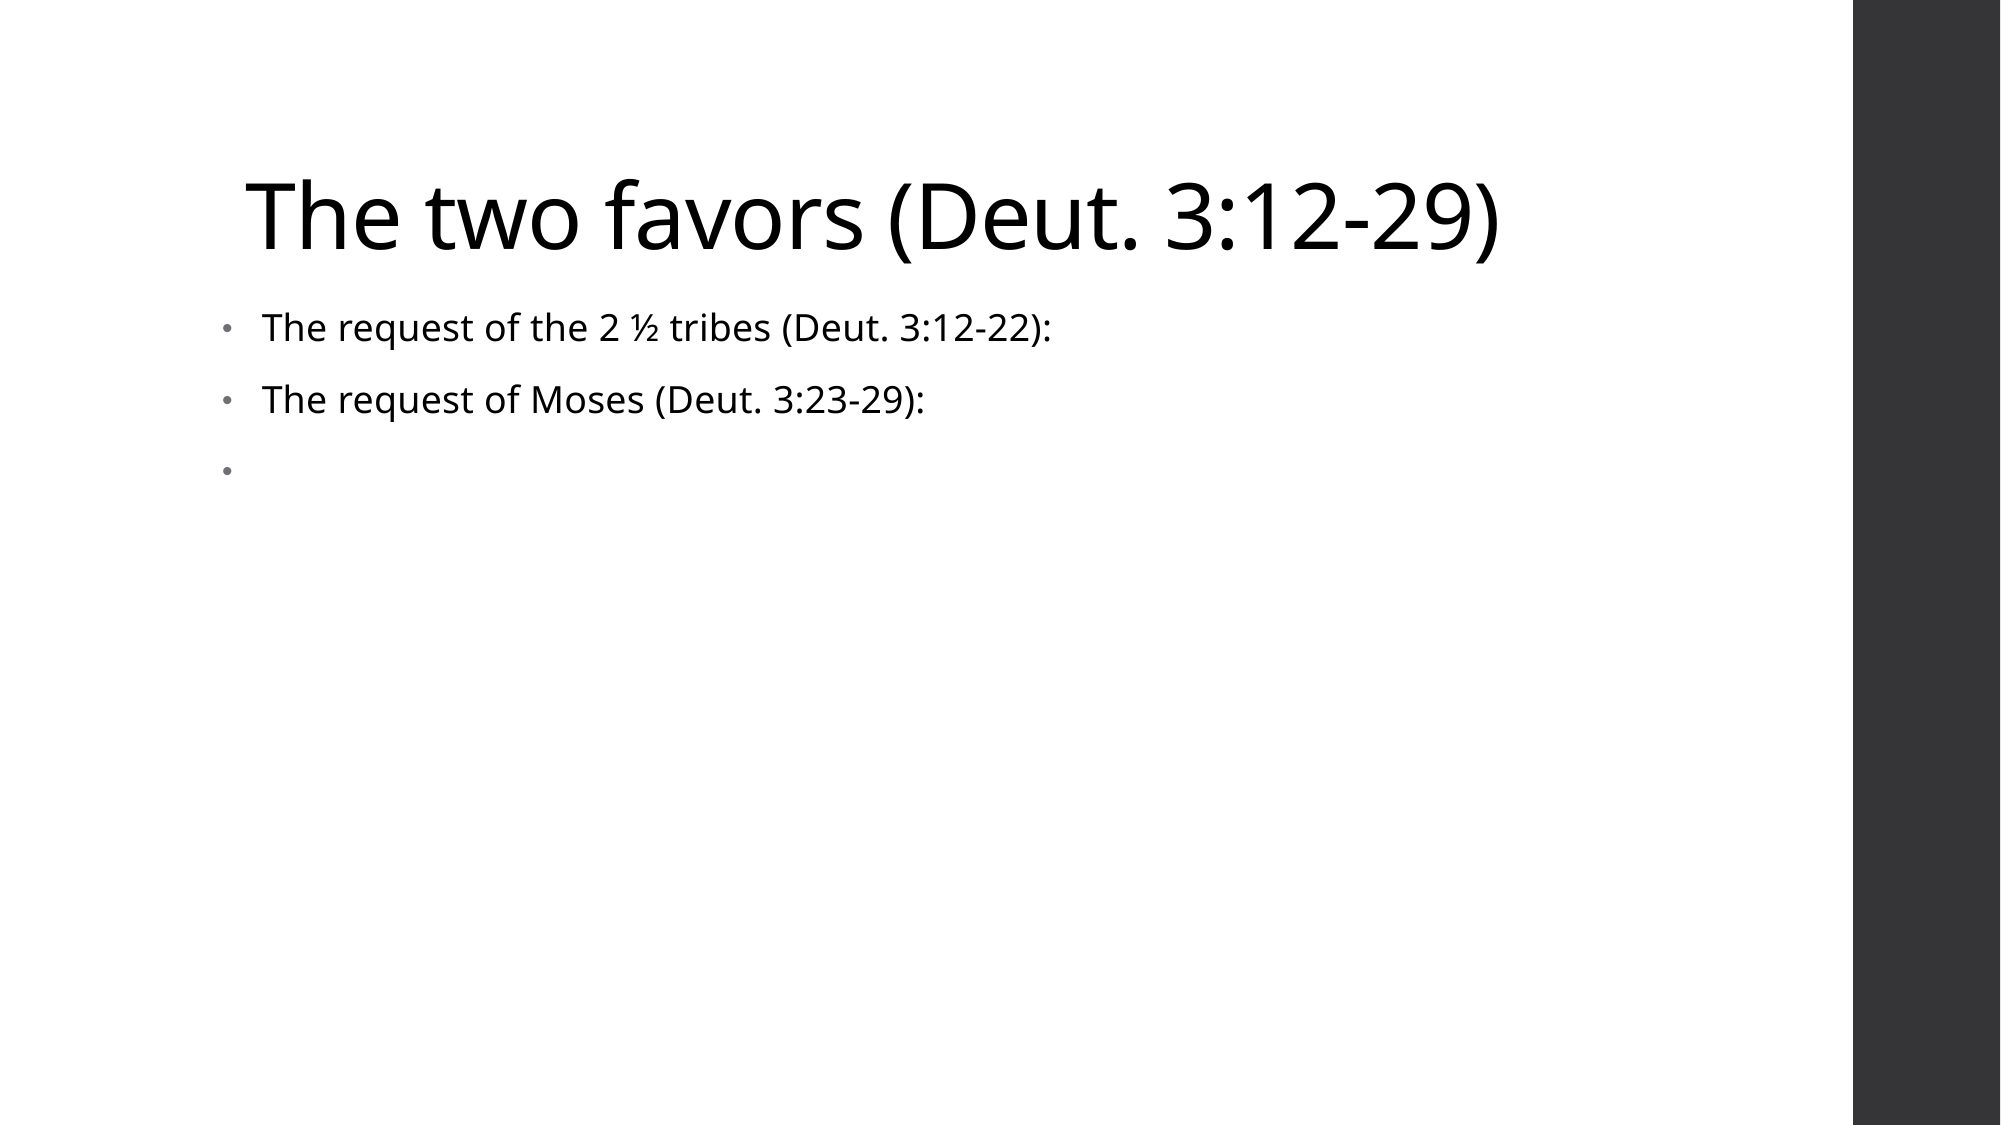

# The two favors (Deut. 3:12-29)
 The request of the 2 ½ tribes (Deut. 3:12-22):
 The request of Moses (Deut. 3:23-29):